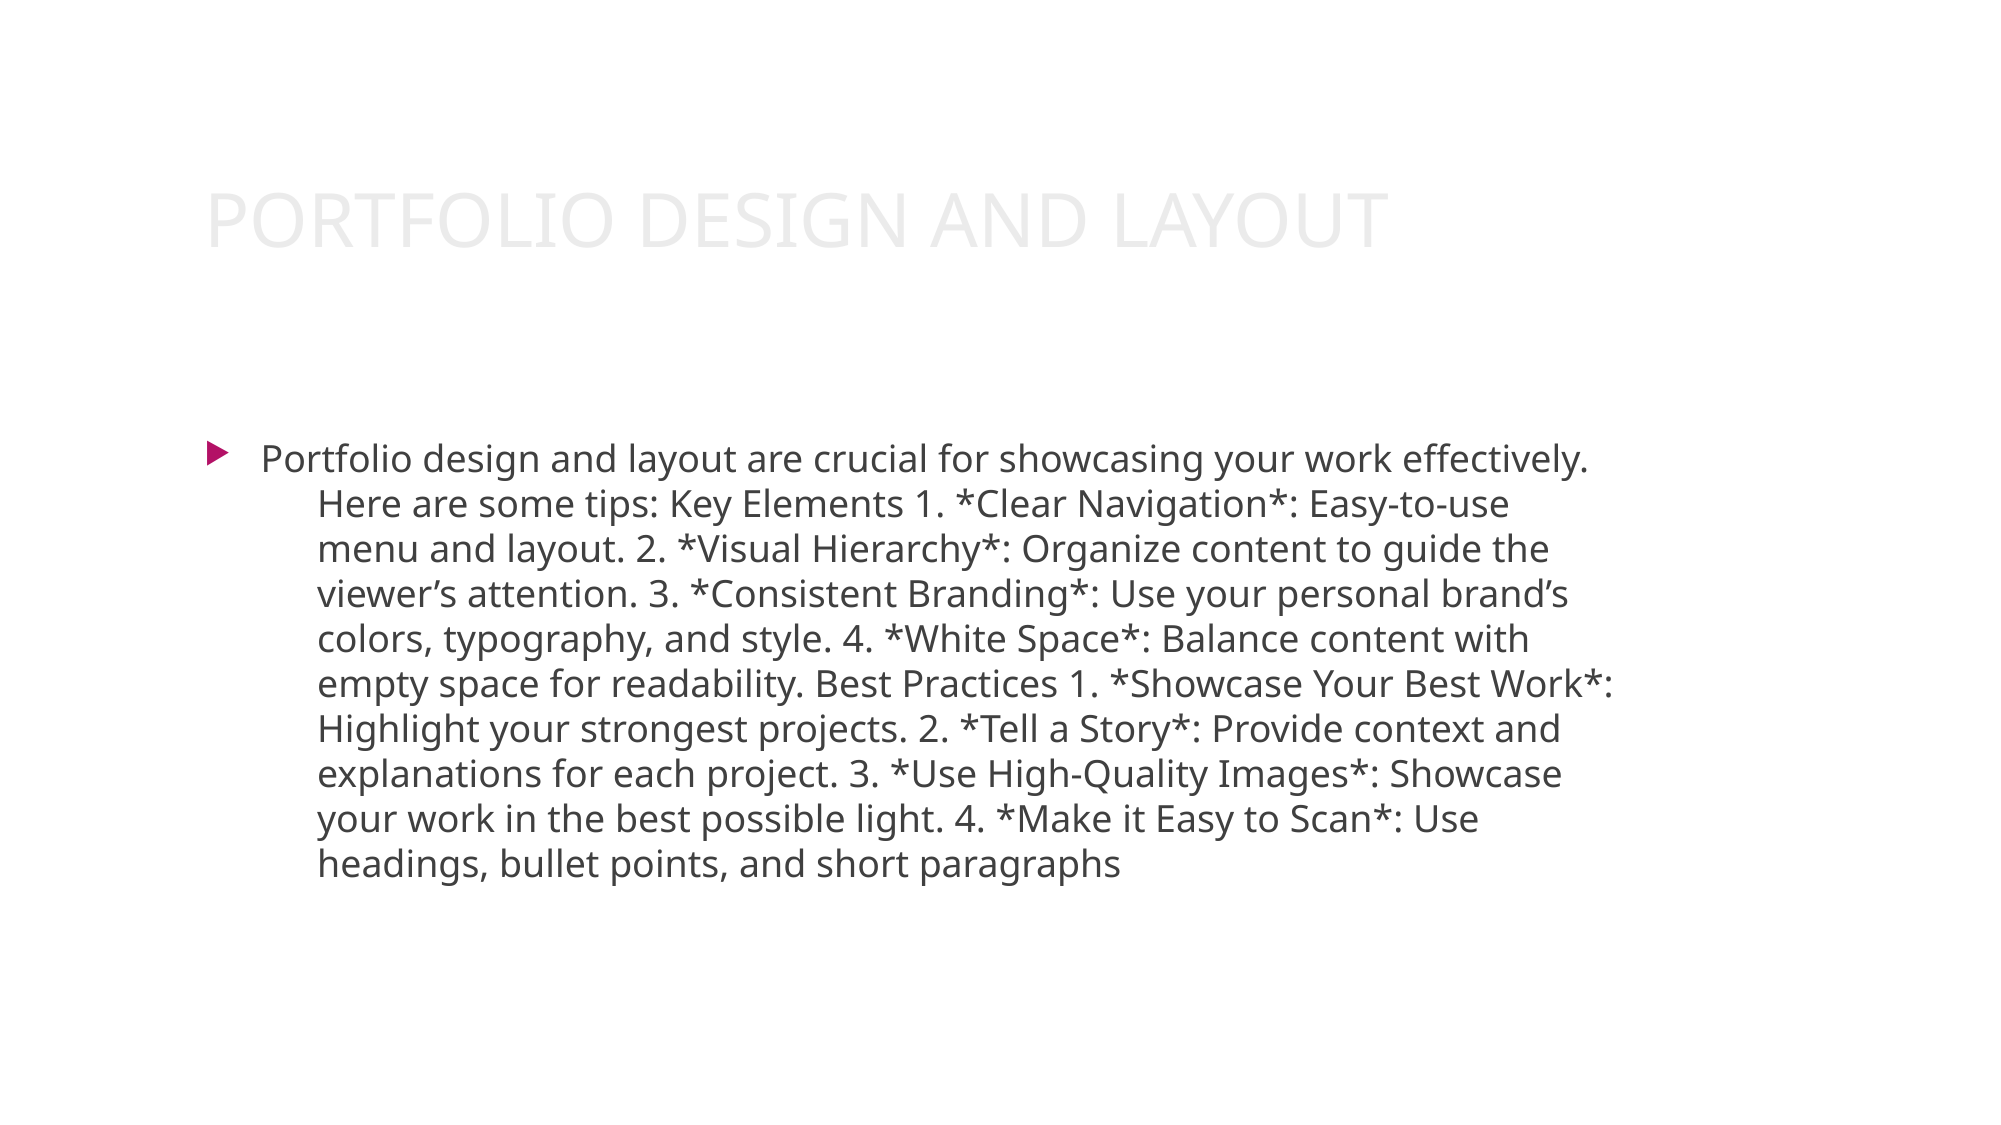

# PORTFOLIO DESIGN AND LAYOUT
Portfolio design and layout are crucial for showcasing your work effectively. Here are some tips: Key Elements 1. *Clear Navigation*: Easy-to-use menu and layout. 2. *Visual Hierarchy*: Organize content to guide the viewer’s attention. 3. *Consistent Branding*: Use your personal brand’s colors, typography, and style. 4. *White Space*: Balance content with empty space for readability. Best Practices 1. *Showcase Your Best Work*: Highlight your strongest projects. 2. *Tell a Story*: Provide context and explanations for each project. 3. *Use High-Quality Images*: Showcase your work in the best possible light. 4. *Make it Easy to Scan*: Use headings, bullet points, and short paragraphs